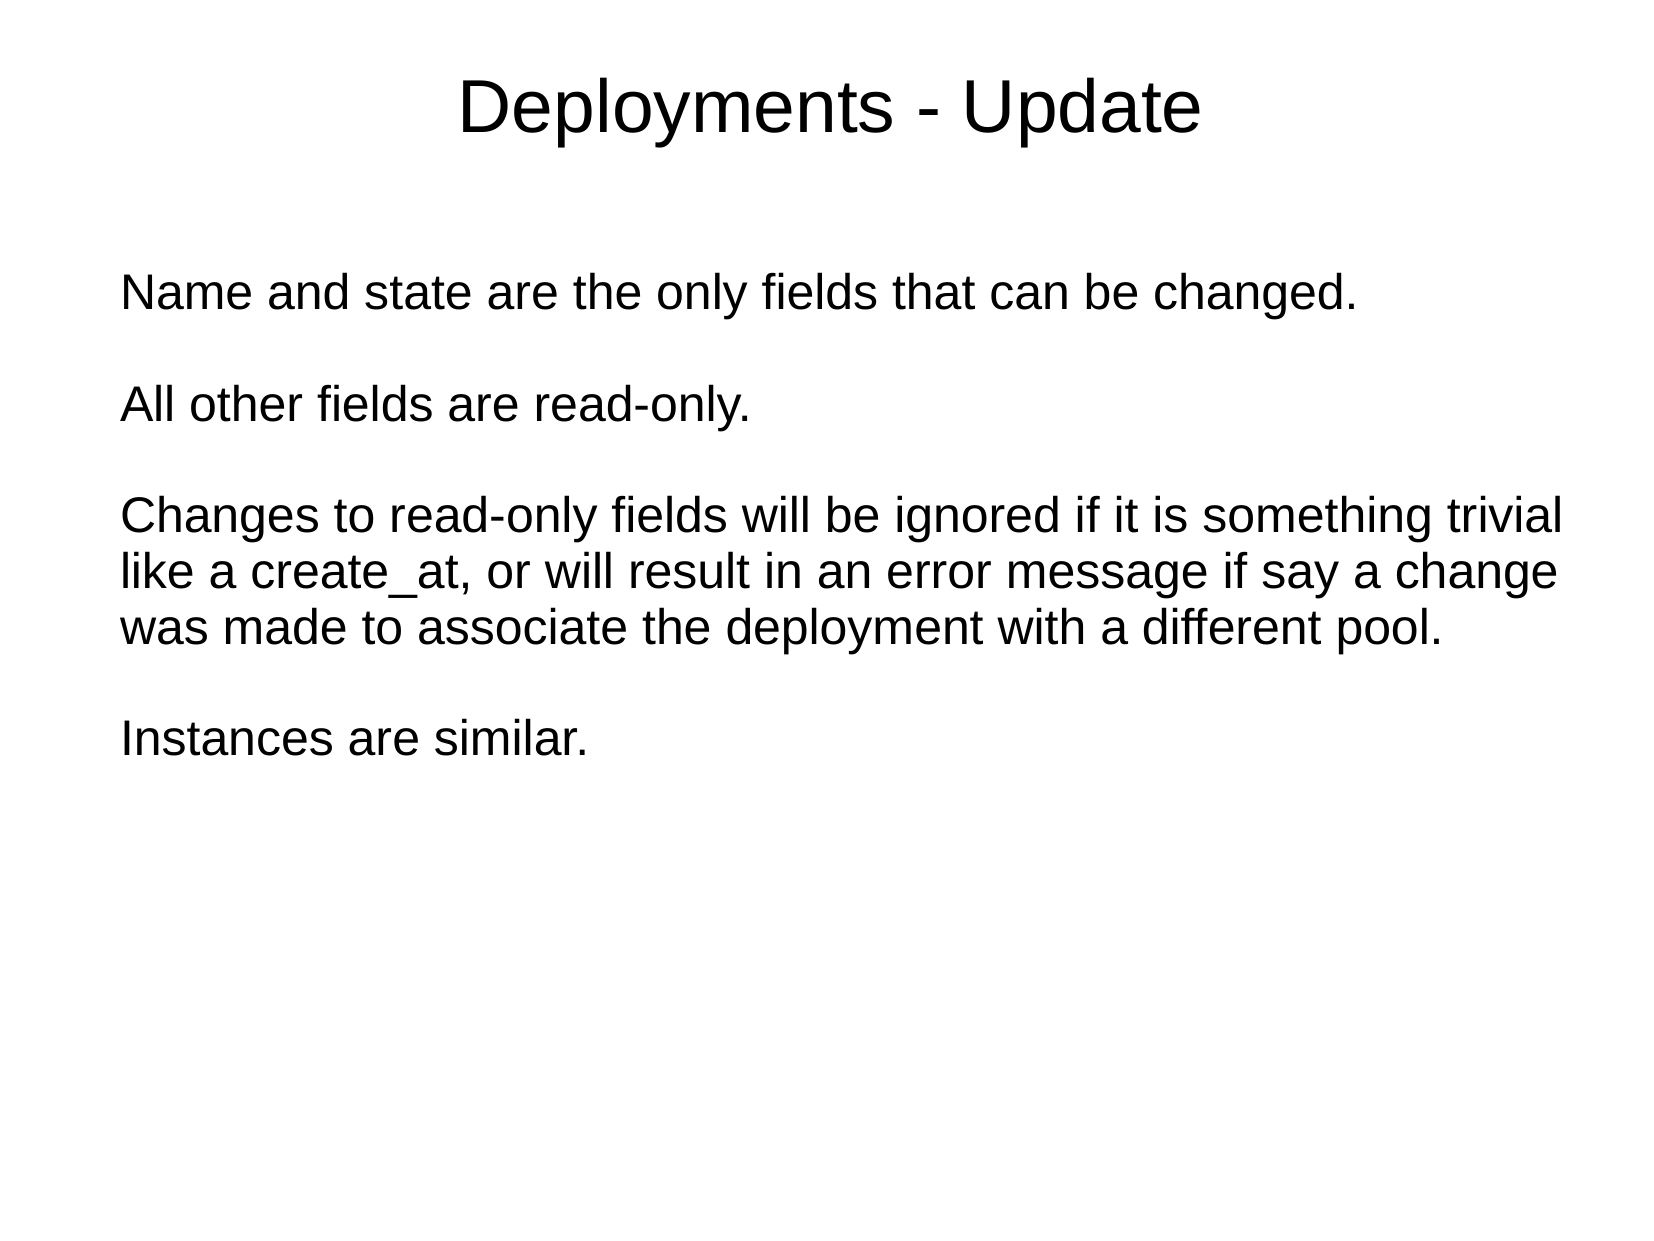

# Deployments - Update
Name and state are the only fields that can be changed.
All other fields are read-only.
Changes to read-only fields will be ignored if it is something trivial like a create_at, or will result in an error message if say a change was made to associate the deployment with a different pool.
Instances are similar.